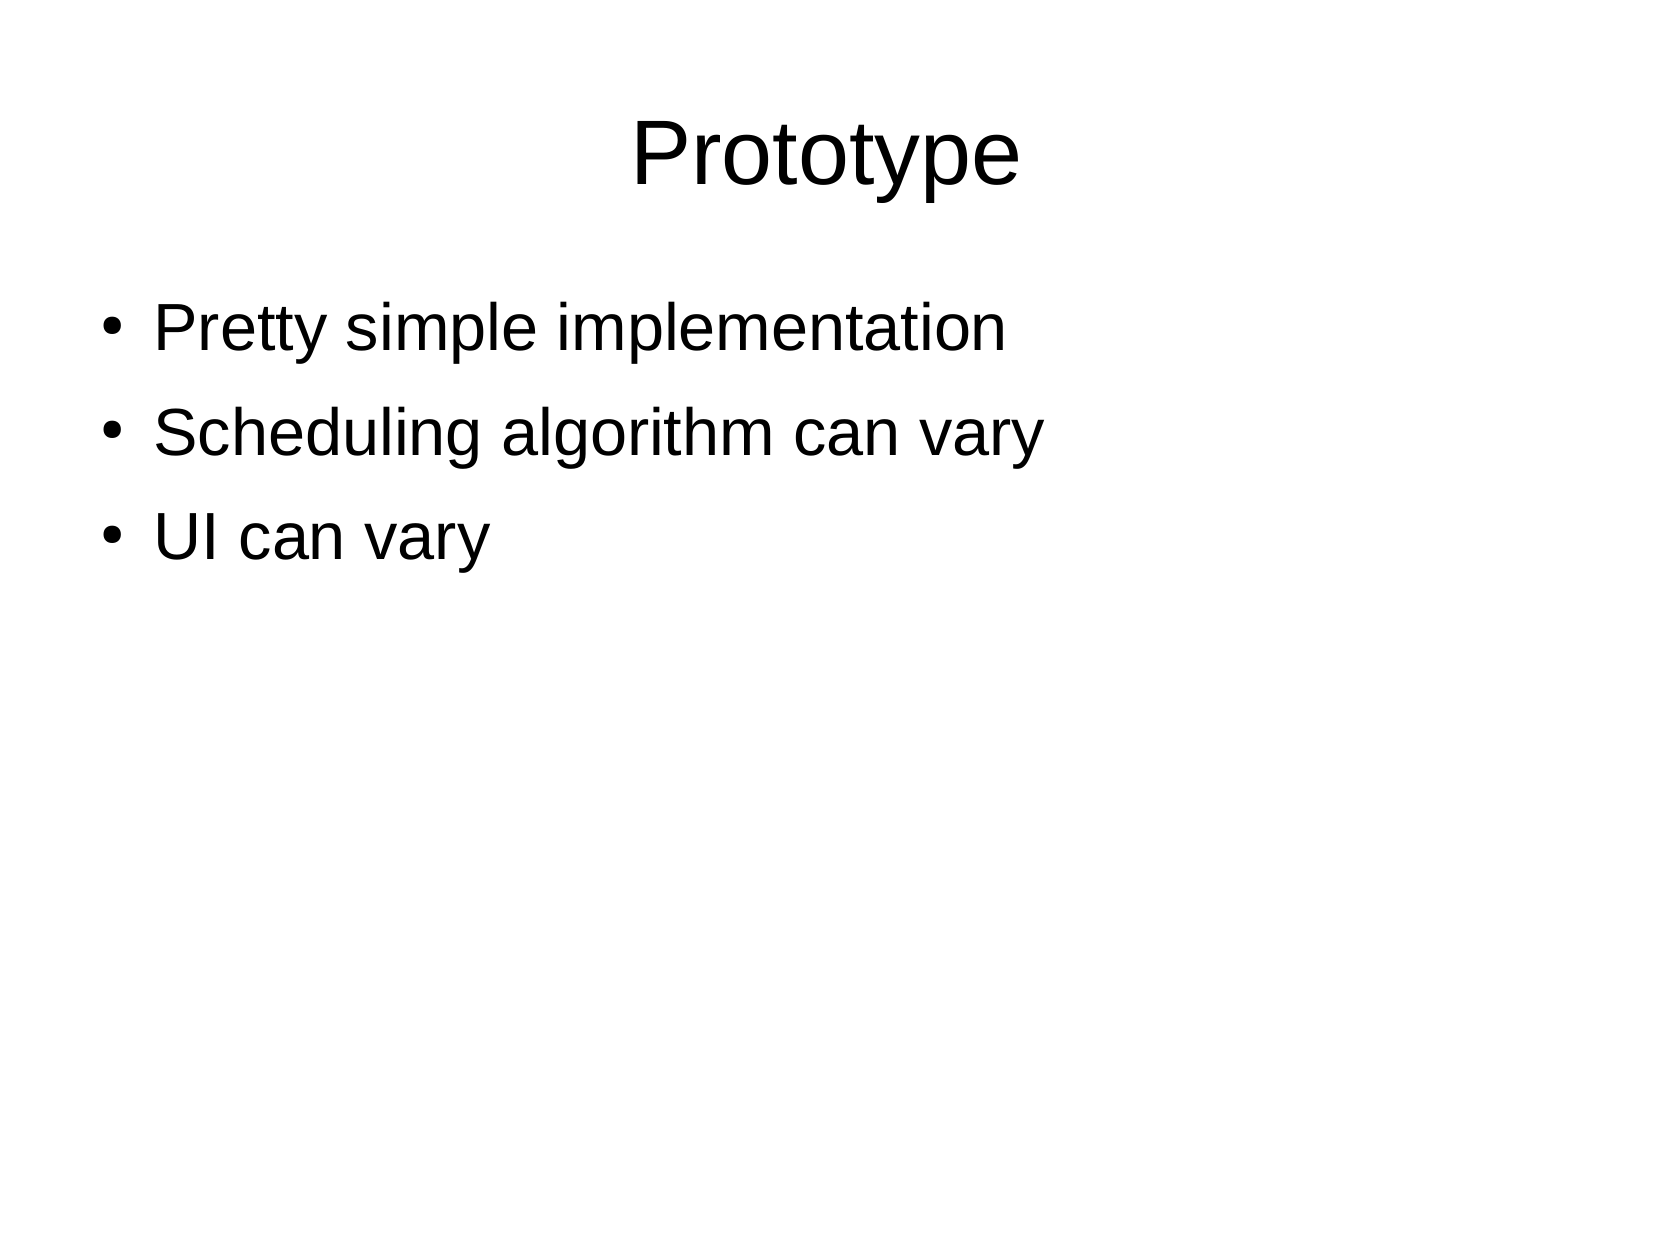

# Prototype
Pretty simple implementation
Scheduling algorithm can vary
UI can vary